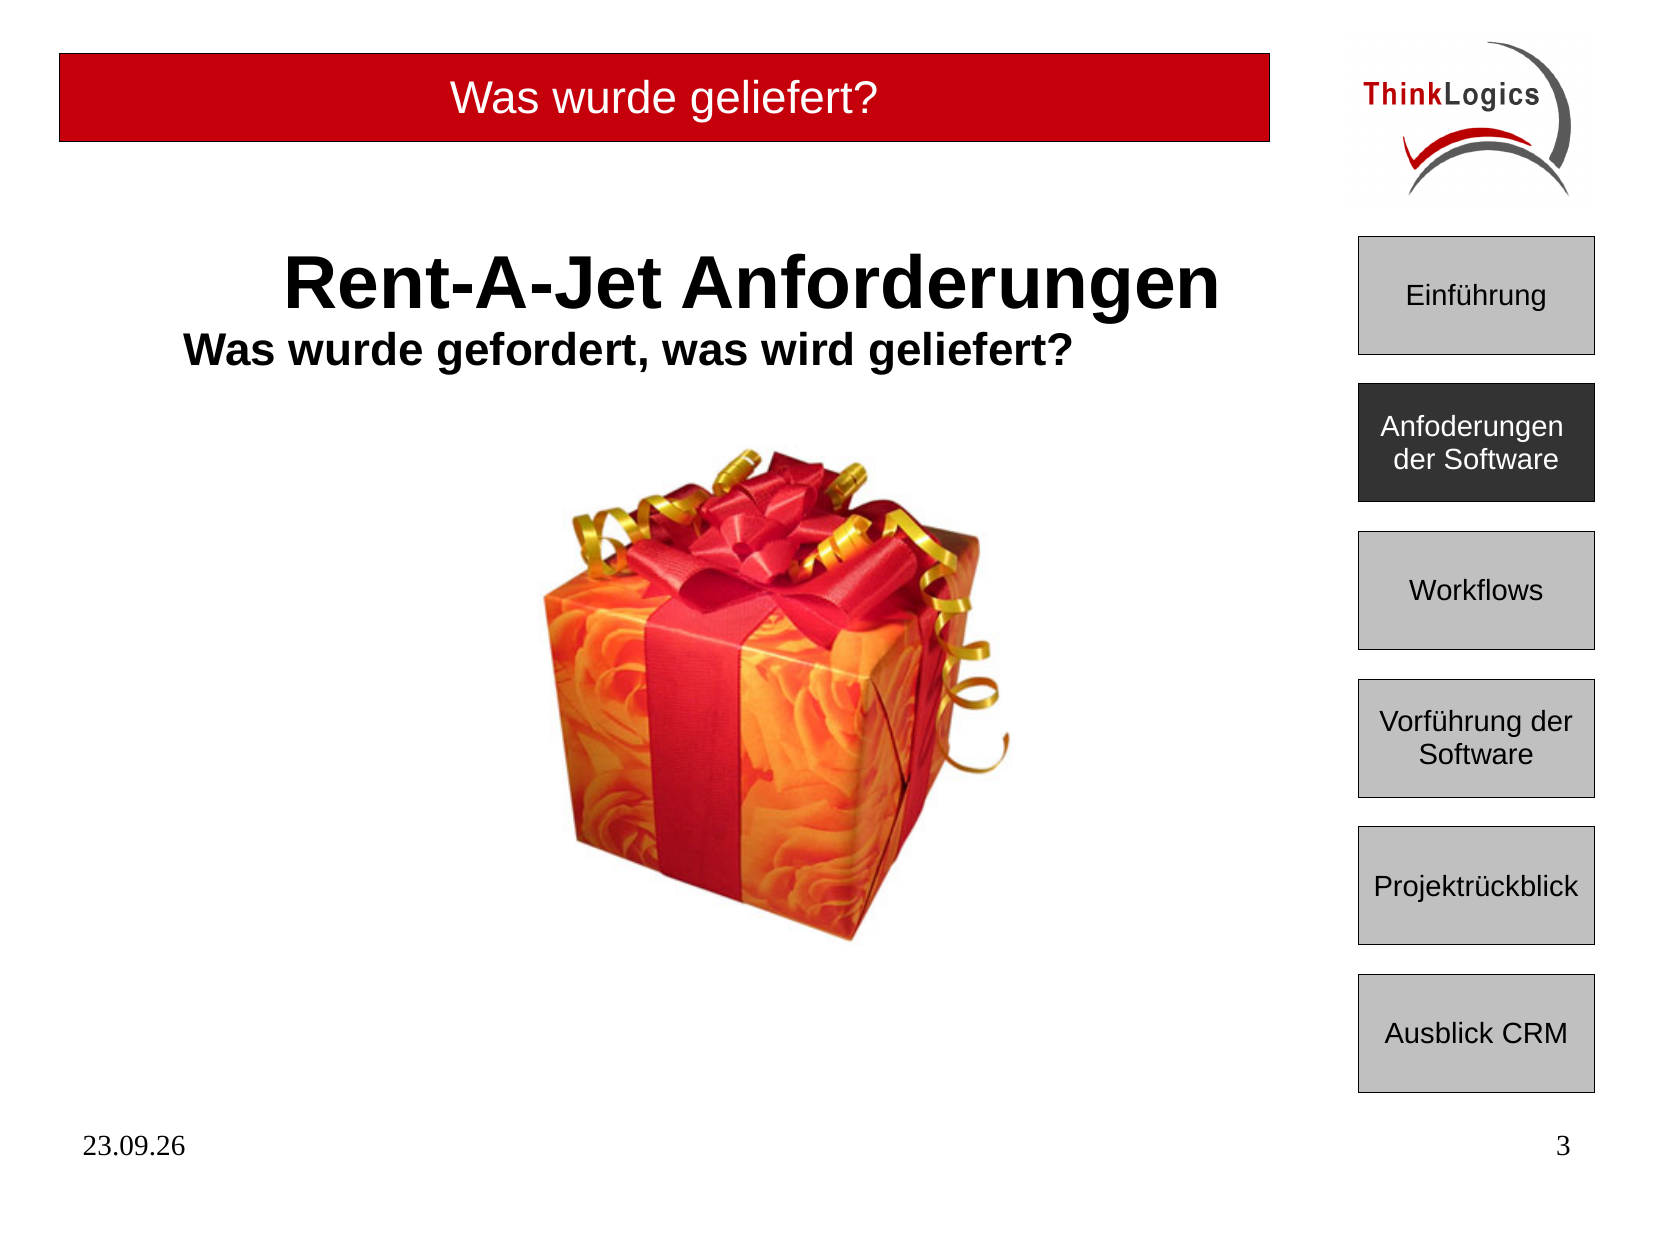

Was wurde geliefert?
Rent-A-Jet Anforderungen
Was wurde gefordert, was wird geliefert?d geliefert?
Einführung
Anfoderungen
der Software
Workflows
Vorführung der
Software
Projektrückblick
Ausblick CRM
3